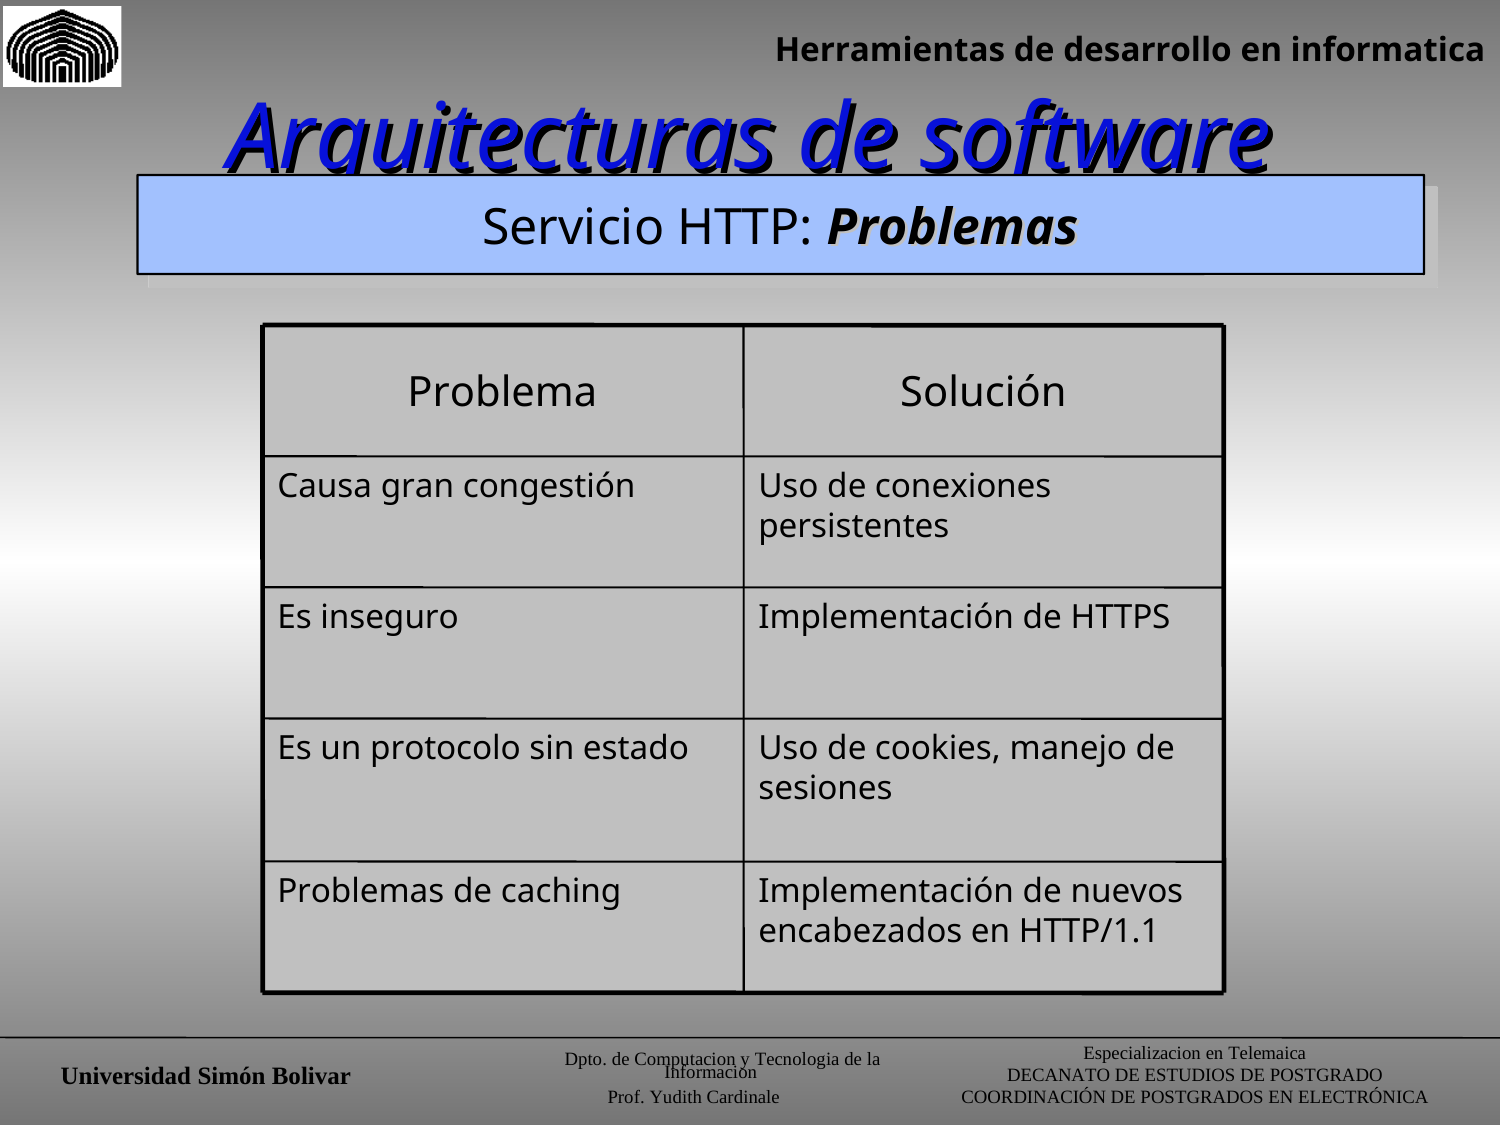

Arquitecturas de software
Servicio HTTP: Problemas
Problema
Solución
Causa gran congestión
Uso de conexiones persistentes
Es inseguro
Implementación de HTTPS
Es un protocolo sin estado
Uso de cookies, manejo de sesiones
Problemas de caching
Implementación de nuevos encabezados en HTTP/1.1